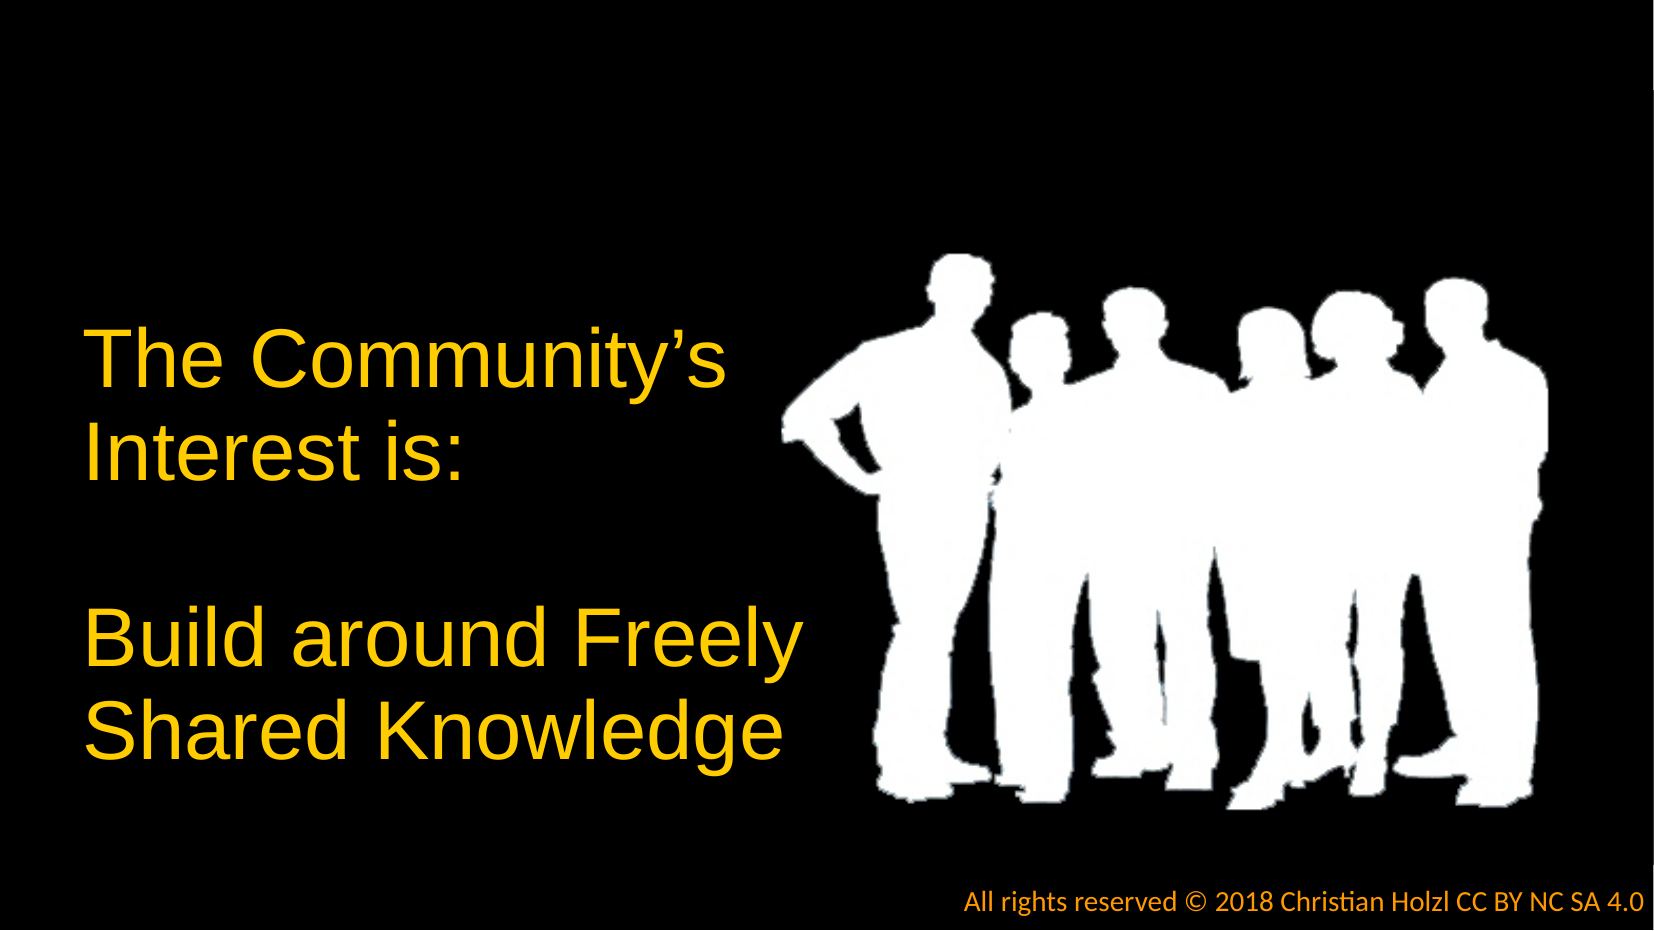

# The Community’s Interest is: Build around Freely Shared Knowledge